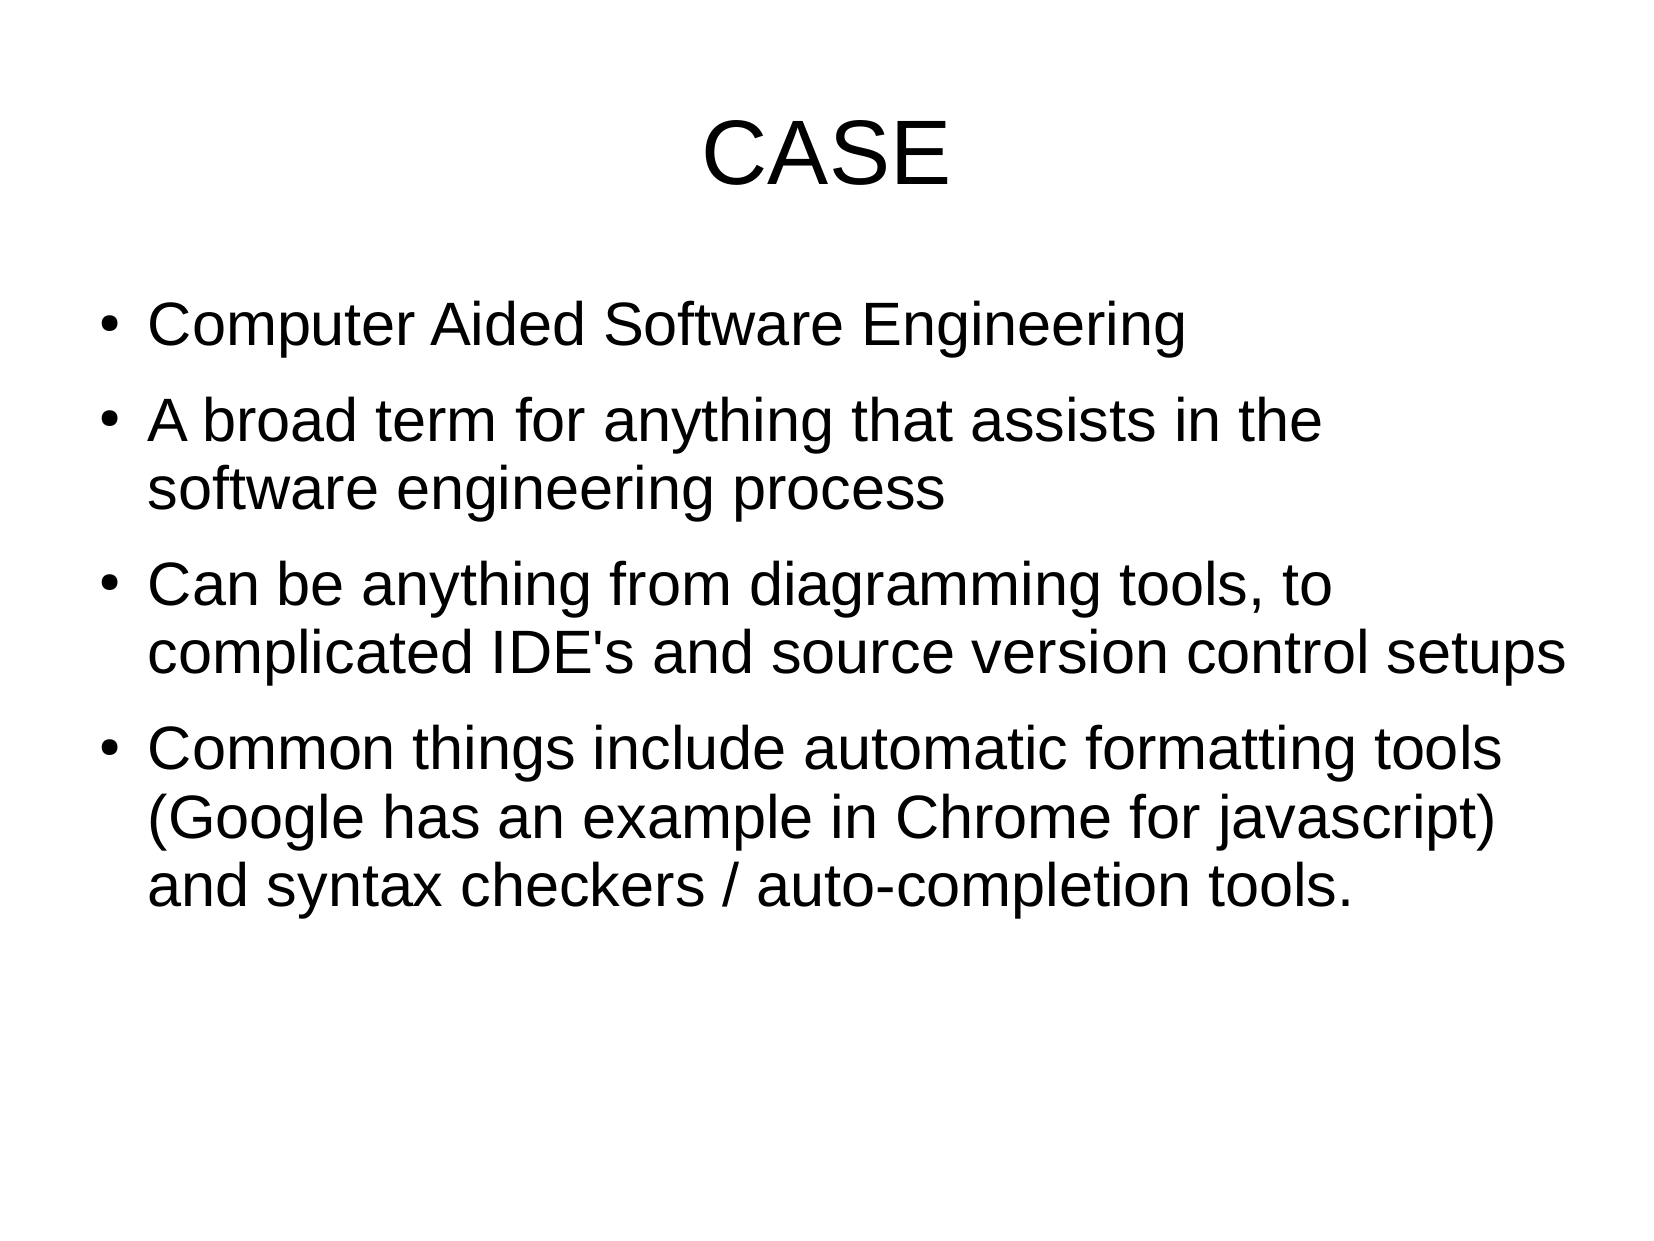

# CASE
Computer Aided Software Engineering
A broad term for anything that assists in the software engineering process
Can be anything from diagramming tools, to complicated IDE's and source version control setups
Common things include automatic formatting tools (Google has an example in Chrome for javascript) and syntax checkers / auto-completion tools.